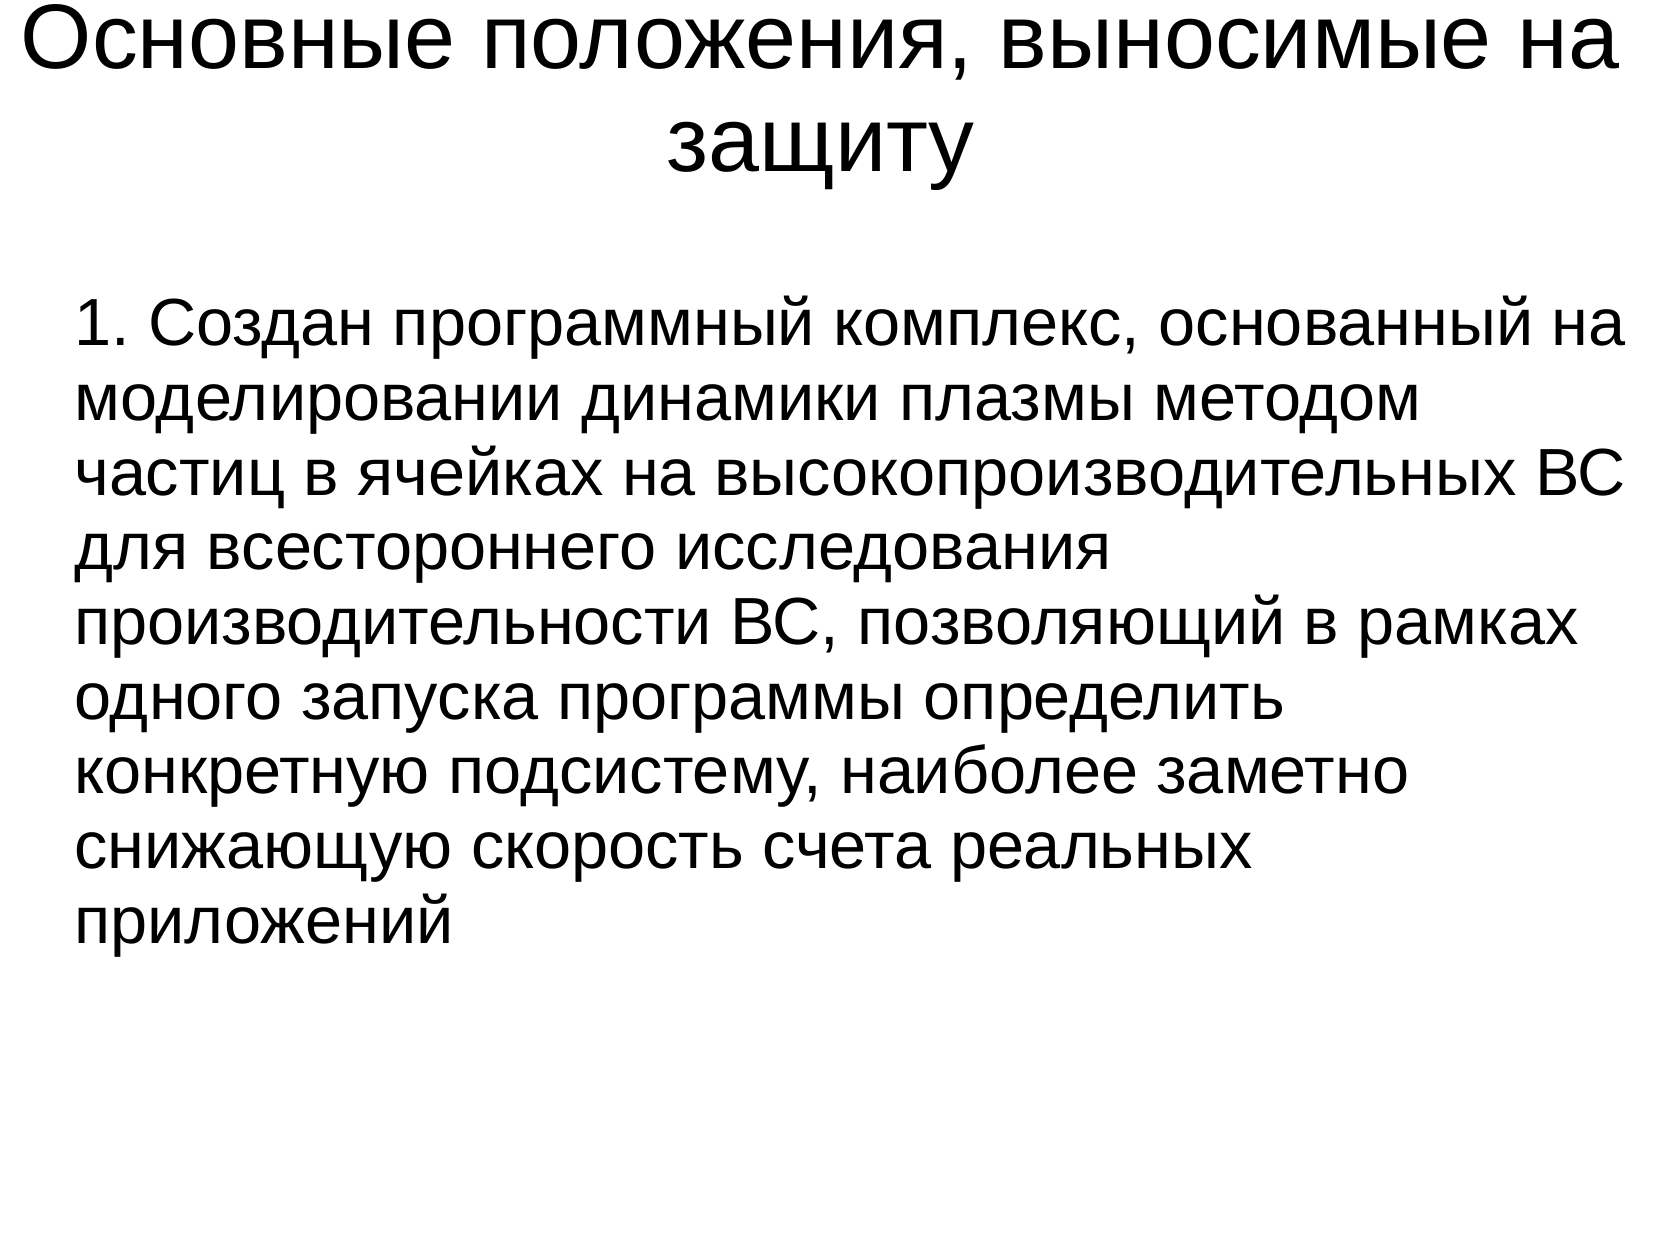

# Основные положения, выносимые на защиту
1. Создан программный комплекс, основанный на моделировании динамики плазмы методом частиц в ячейках на высокопроизводительных ВС для всестороннего исследования производительности ВС, позволяющий в рамках одного запуска программы определить конкретную подсистему, наиболее заметно снижающую скорость счета реальных приложений